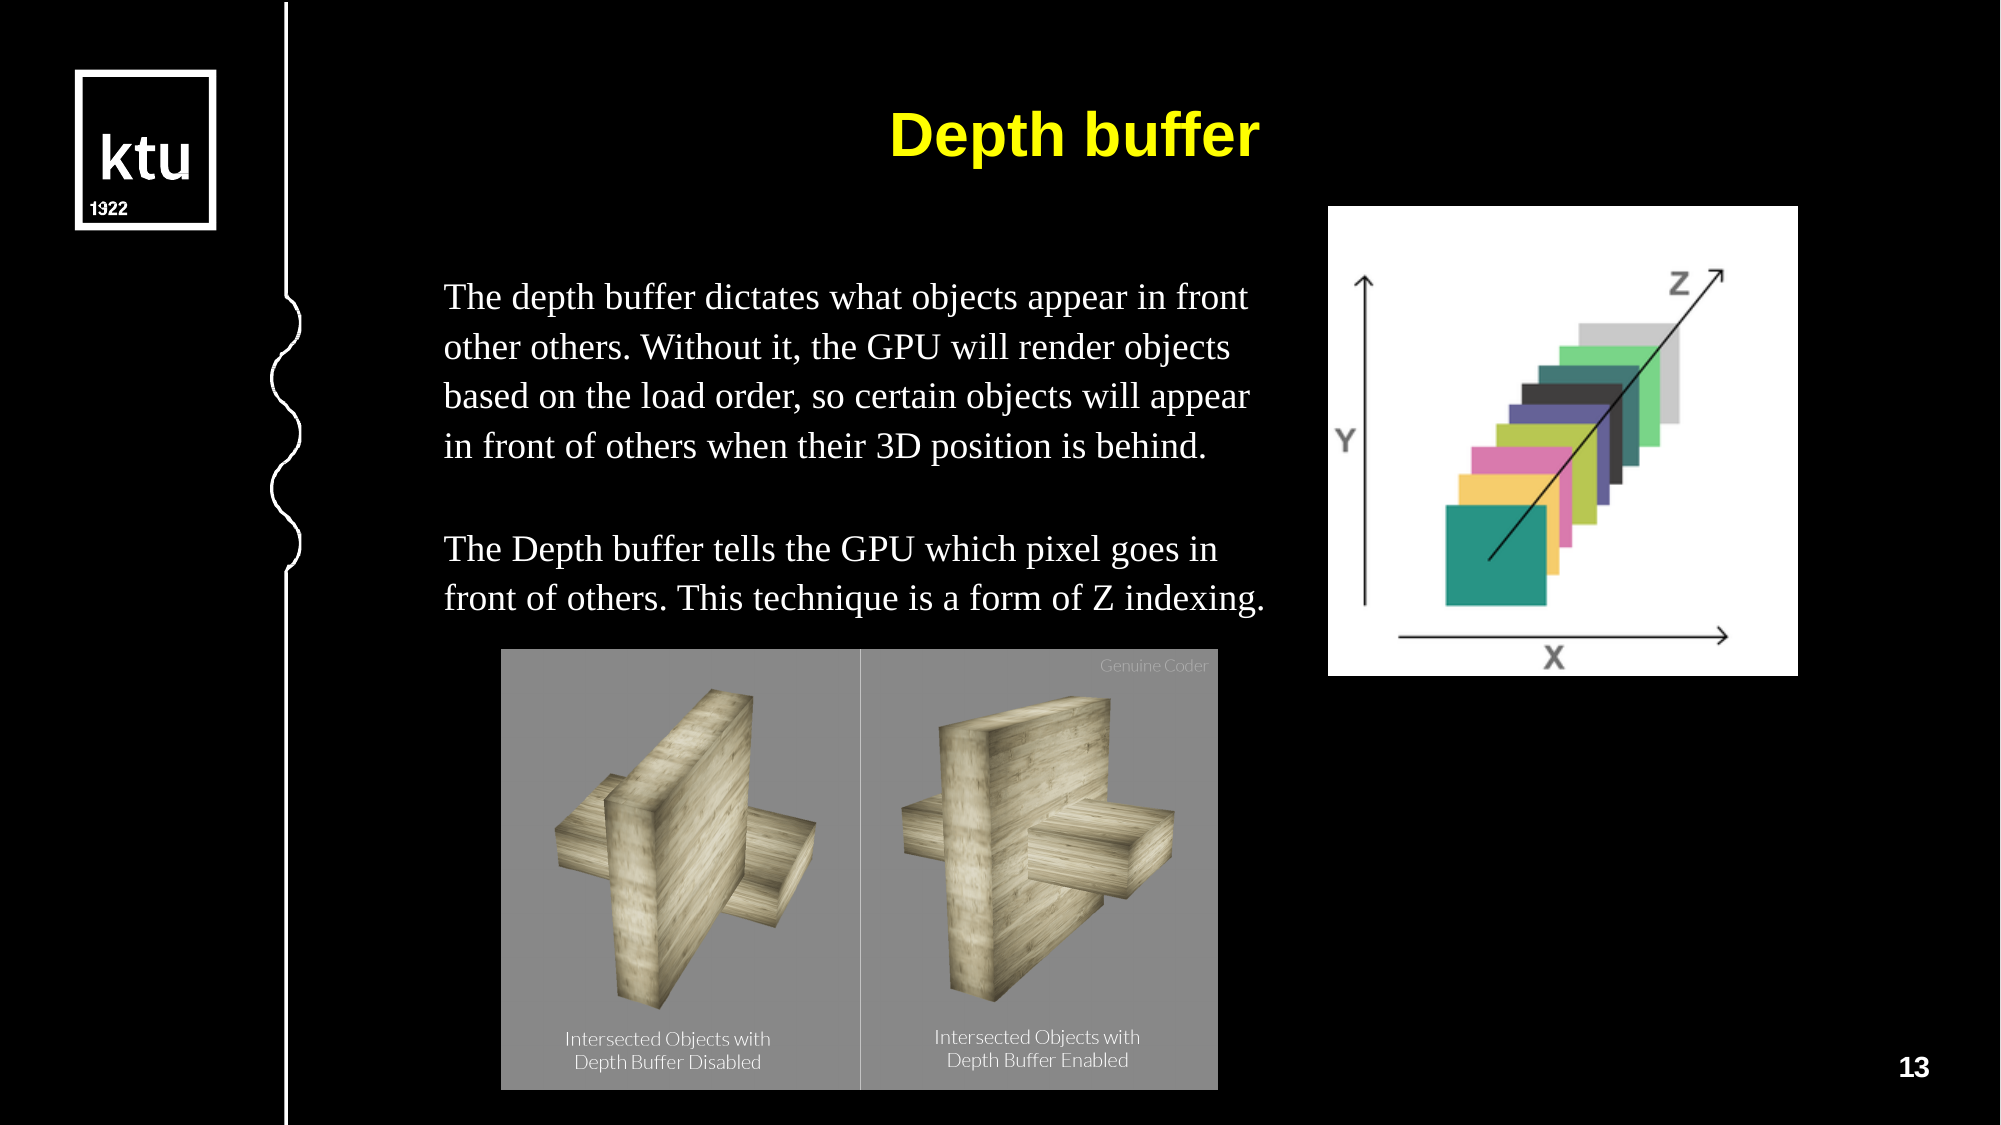

Depth buffer
# The depth buffer dictates what objects appear in front other others. Without it, the GPU will render objects based on the load order, so certain objects will appear in front of others when their 3D position is behind.
The Depth buffer tells the GPU which pixel goes in front of others. This technique is a form of Z indexing.